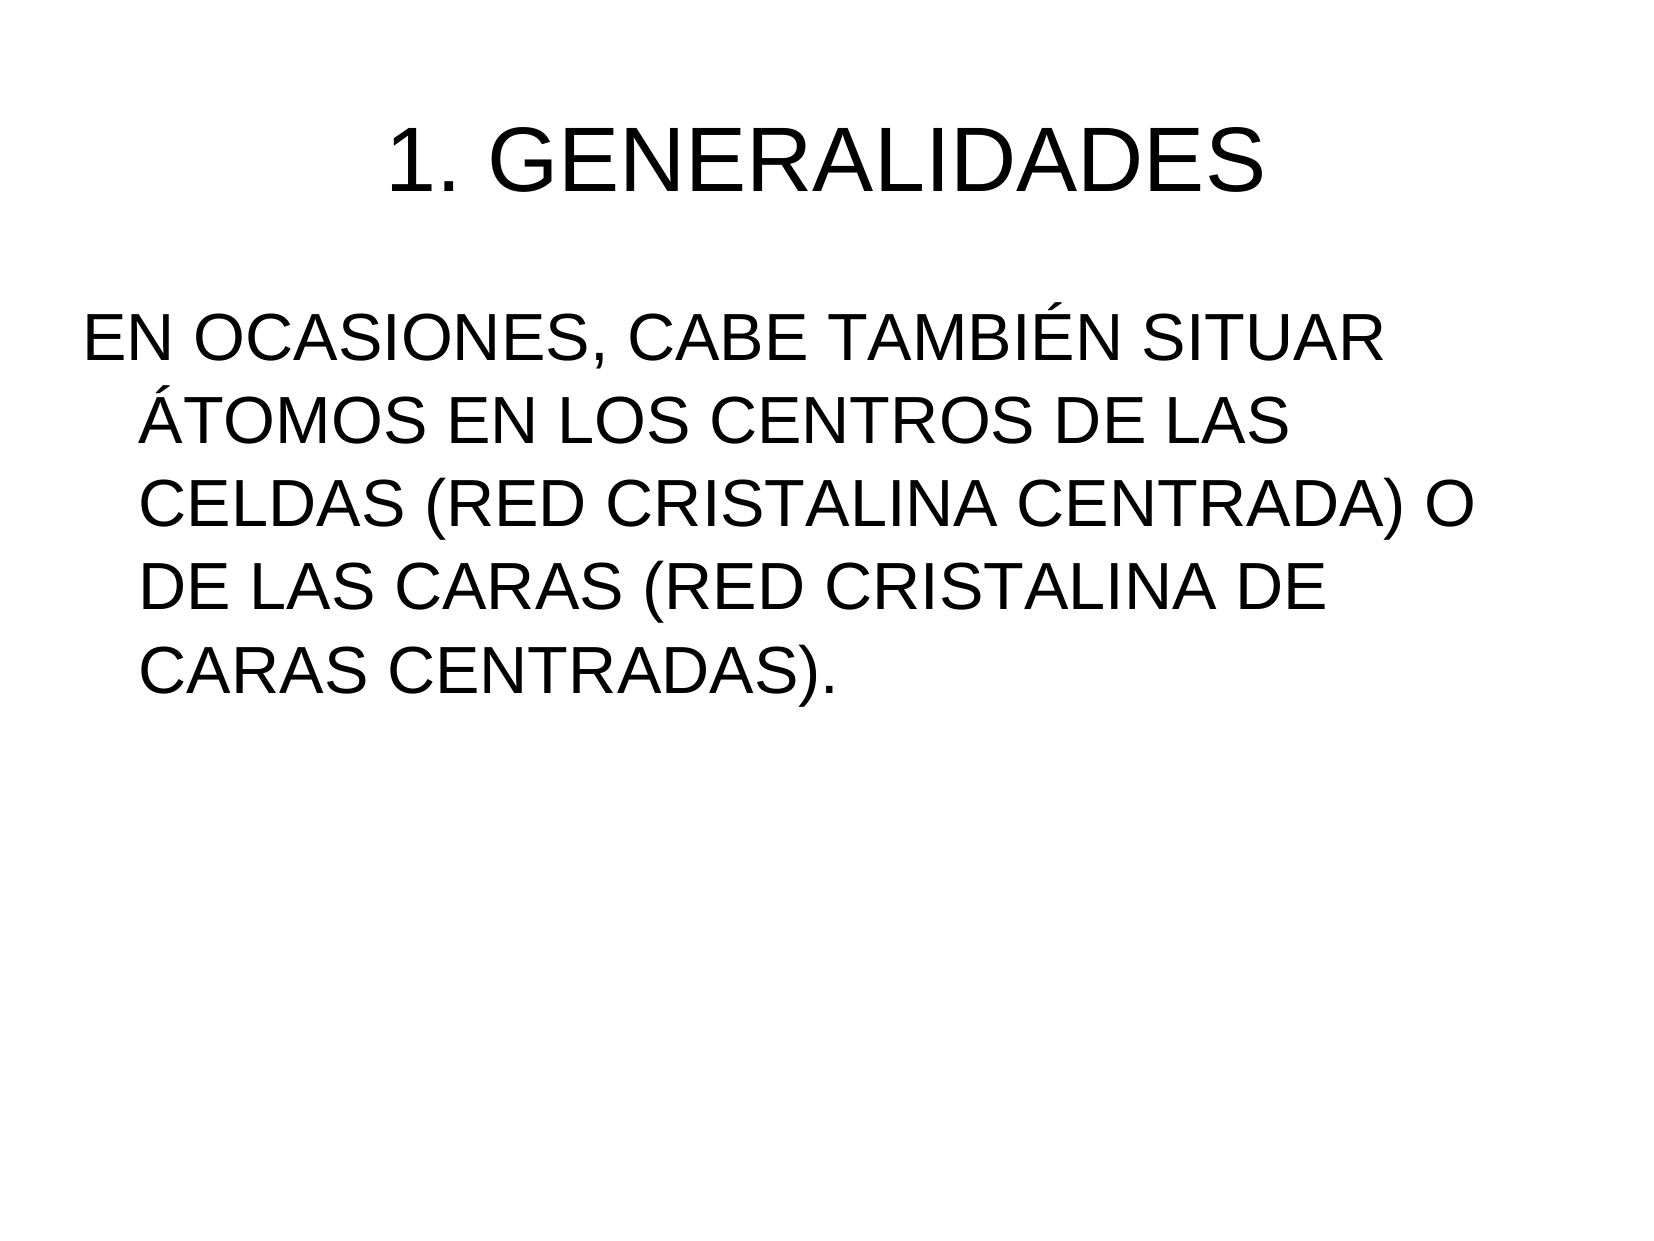

# 1. GENERALIDADES
EN OCASIONES, CABE TAMBIÉN SITUAR ÁTOMOS EN LOS CENTROS DE LAS CELDAS (RED CRISTALINA CENTRADA) O DE LAS CARAS (RED CRISTALINA DE CARAS CENTRADAS).